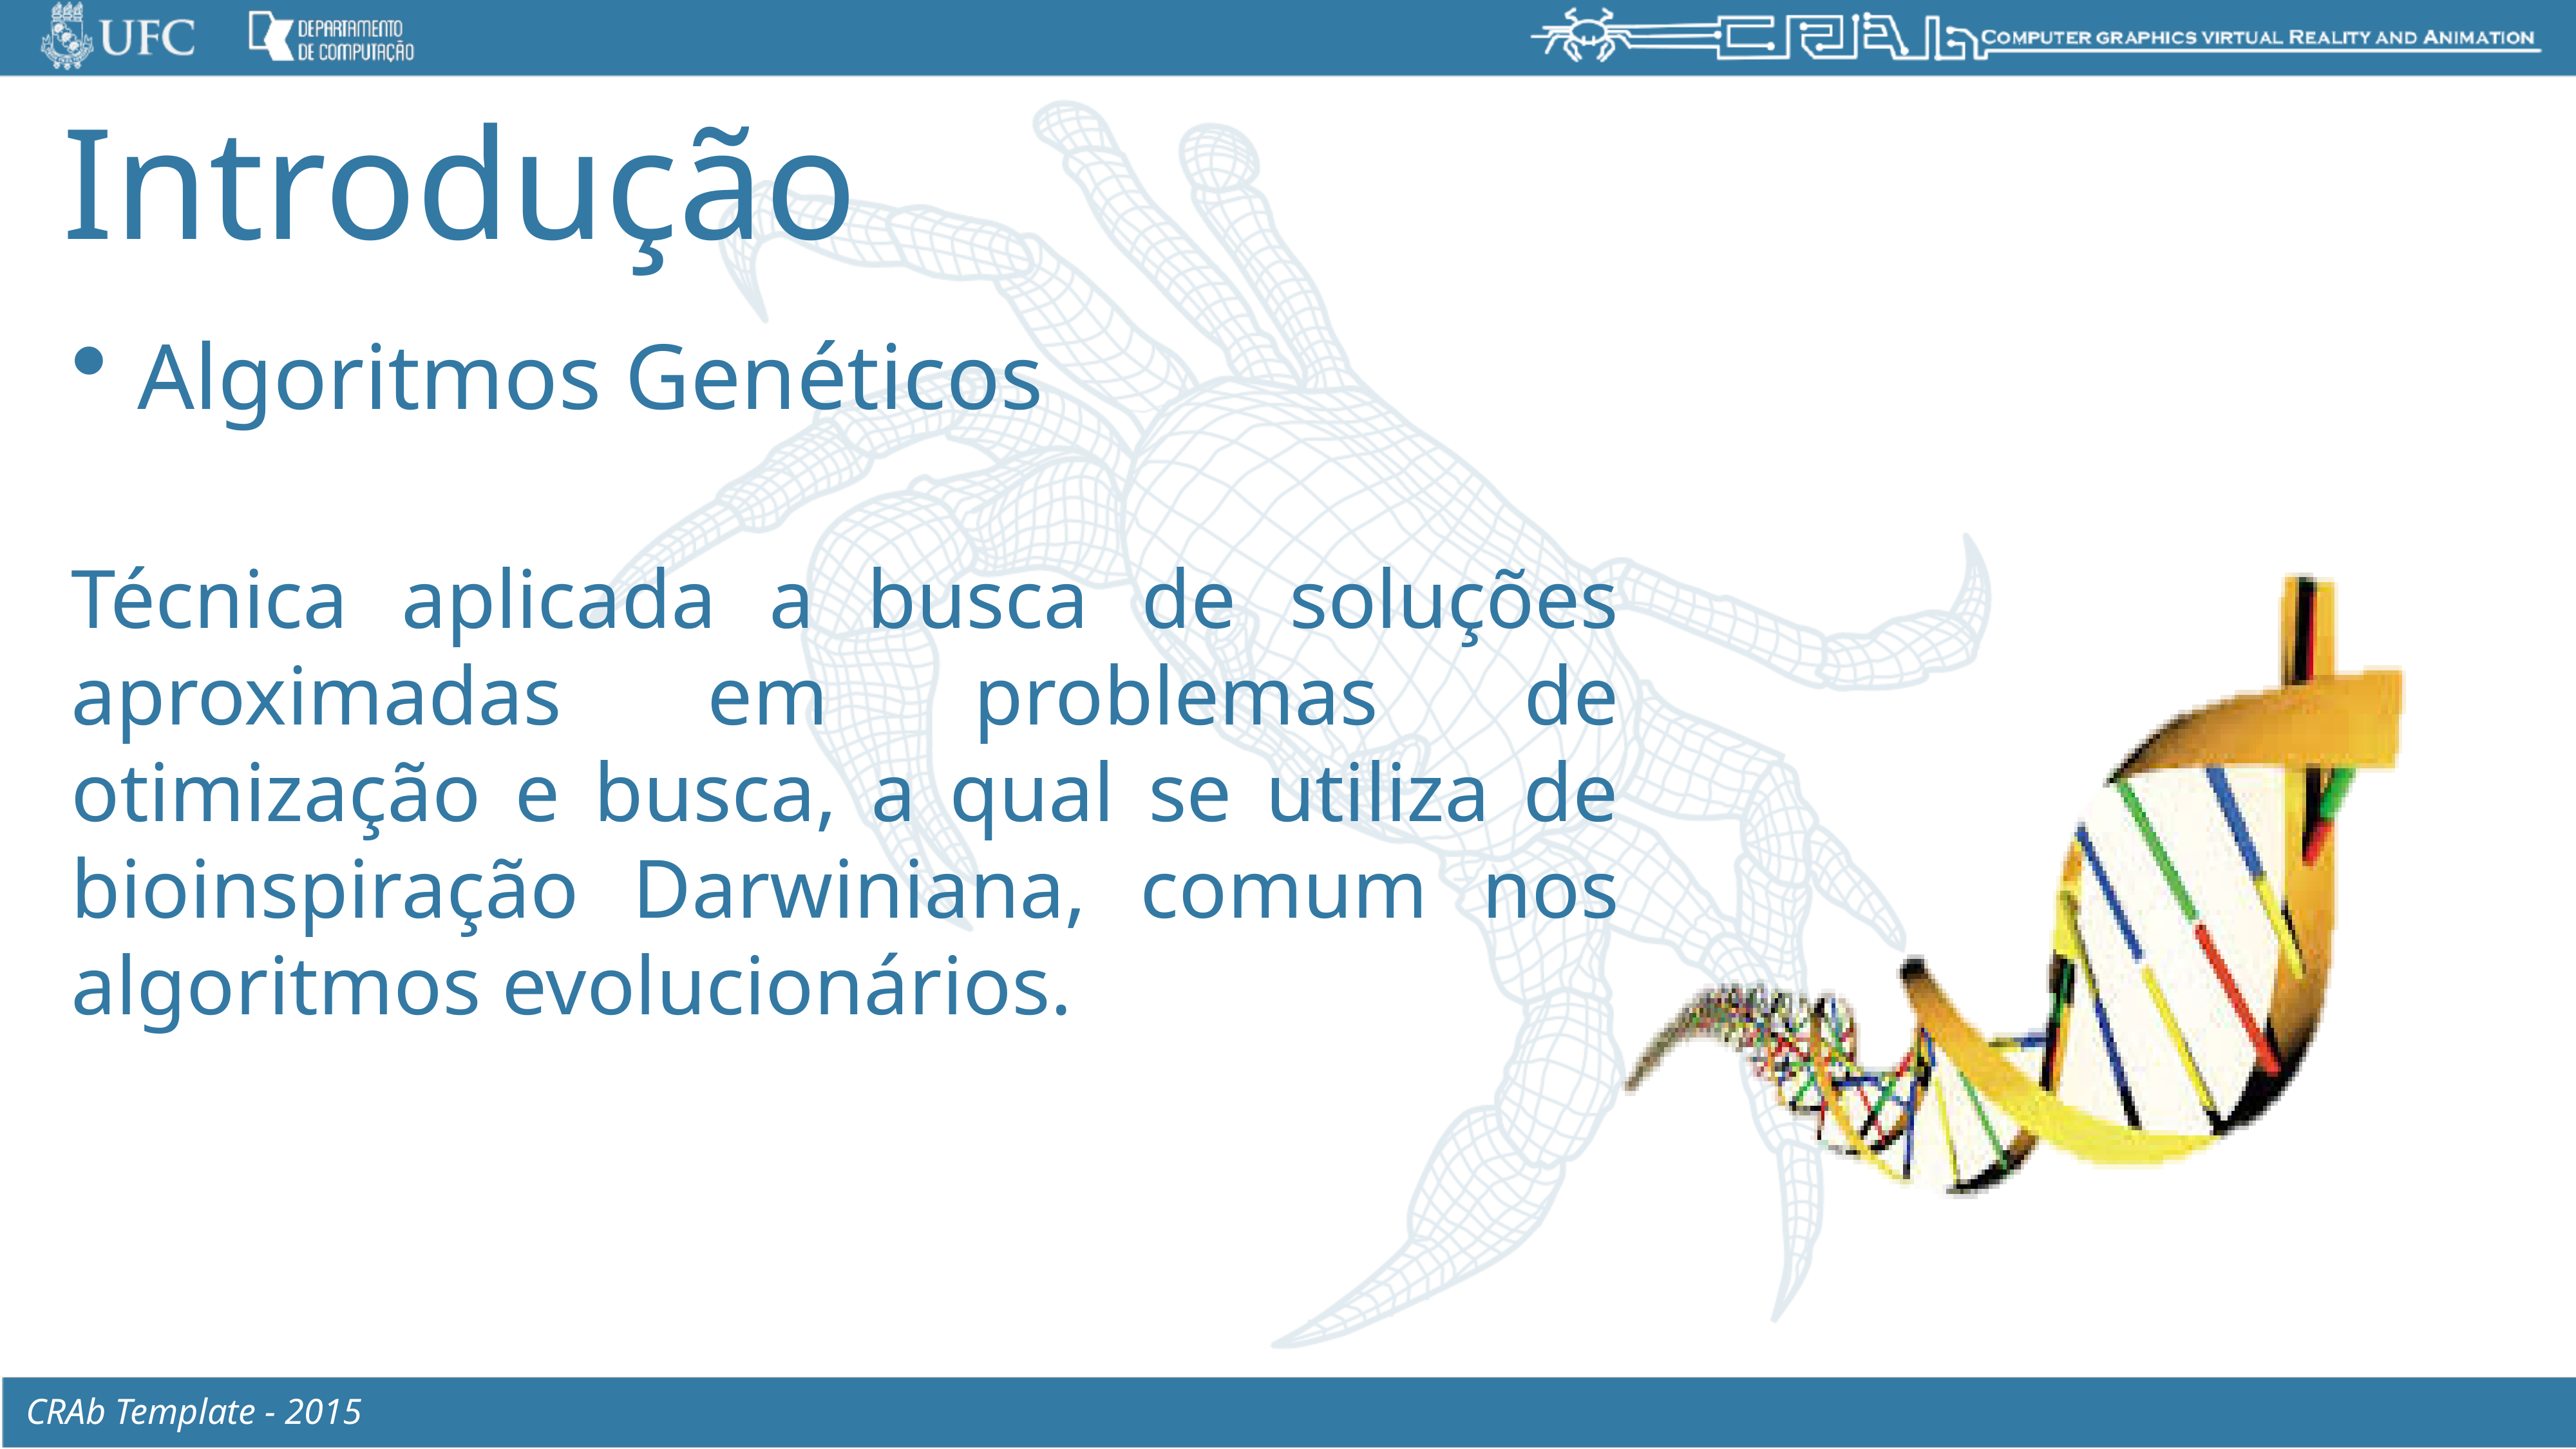

# Introdução
Algoritmos Genéticos
Técnica aplicada a busca de soluções aproximadas em problemas de otimização e busca, a qual se utiliza de bioinspiração Darwiniana, comum nos algoritmos evolucionários.